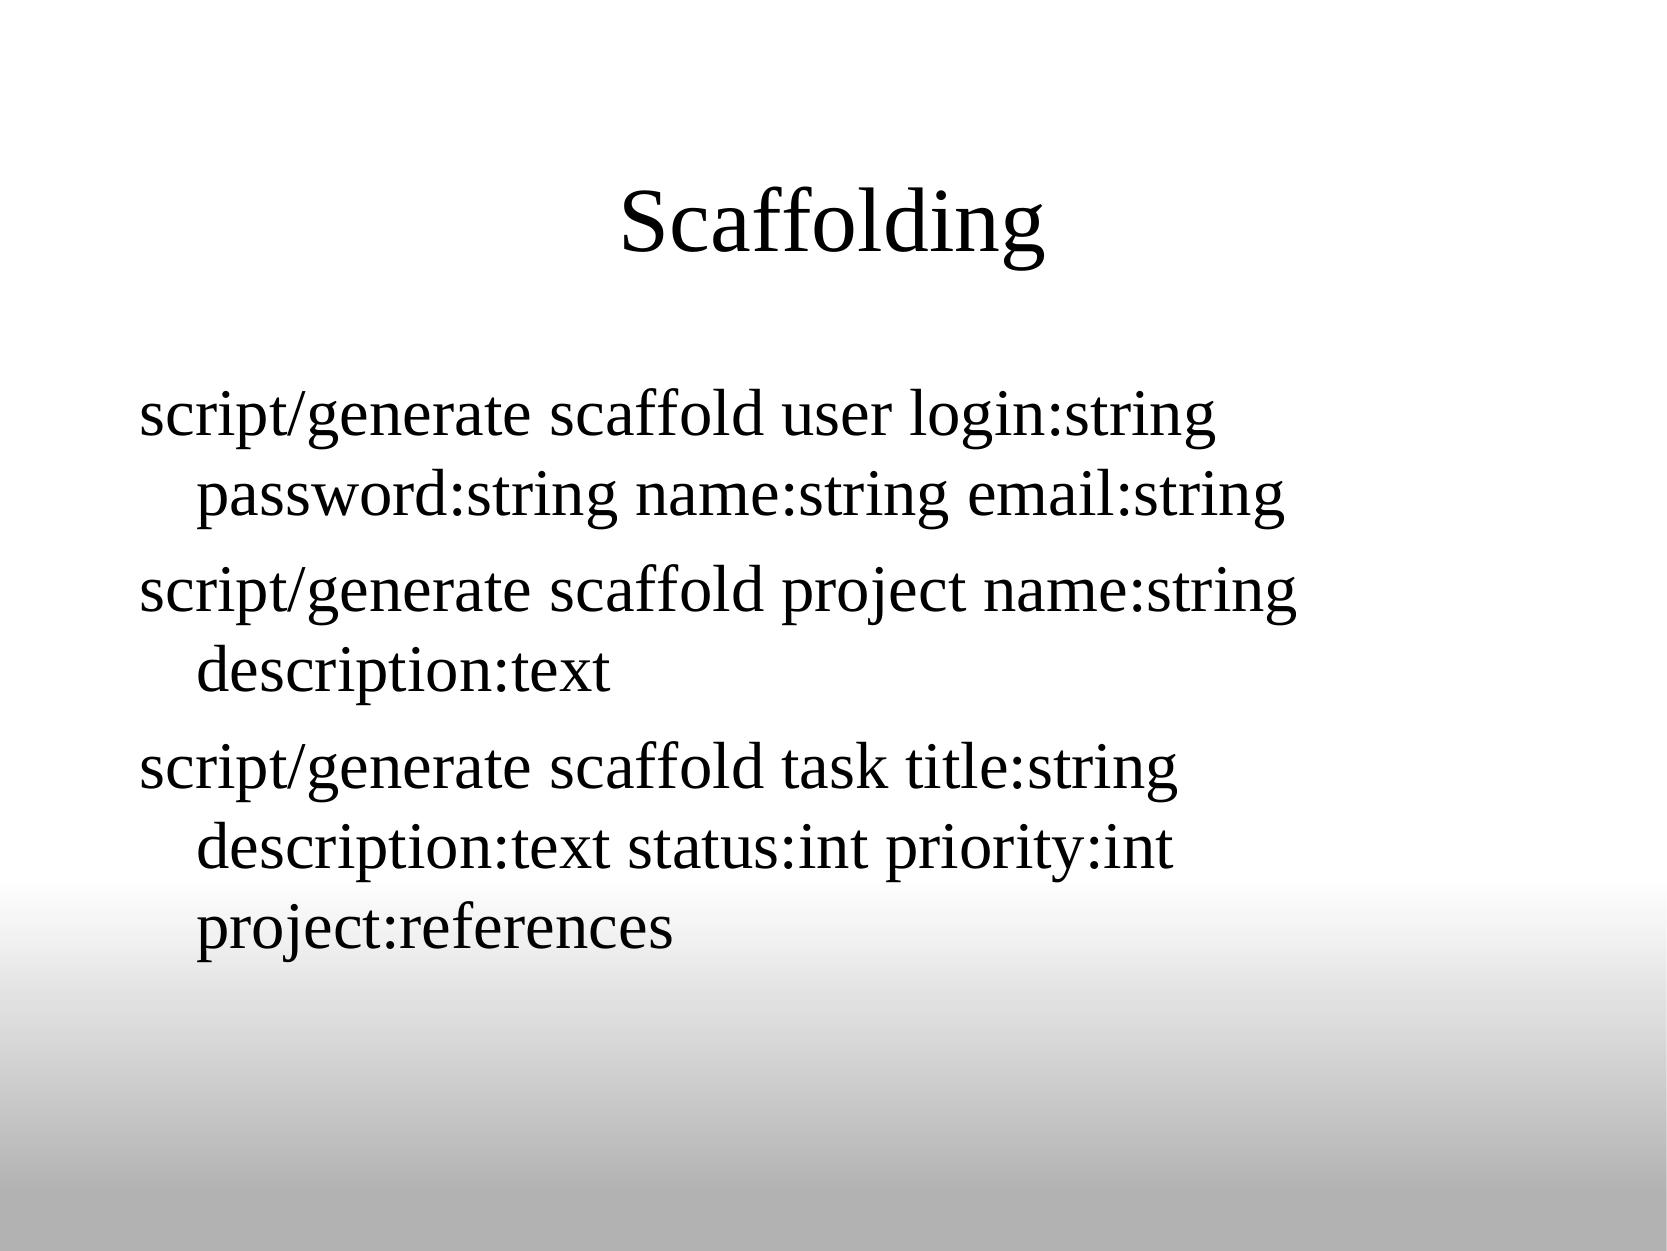

# Scaffolding
script/generate scaffold user login:string password:string name:string email:string
script/generate scaffold project name:string description:text
script/generate scaffold task title:string description:text status:int priority:int project:references